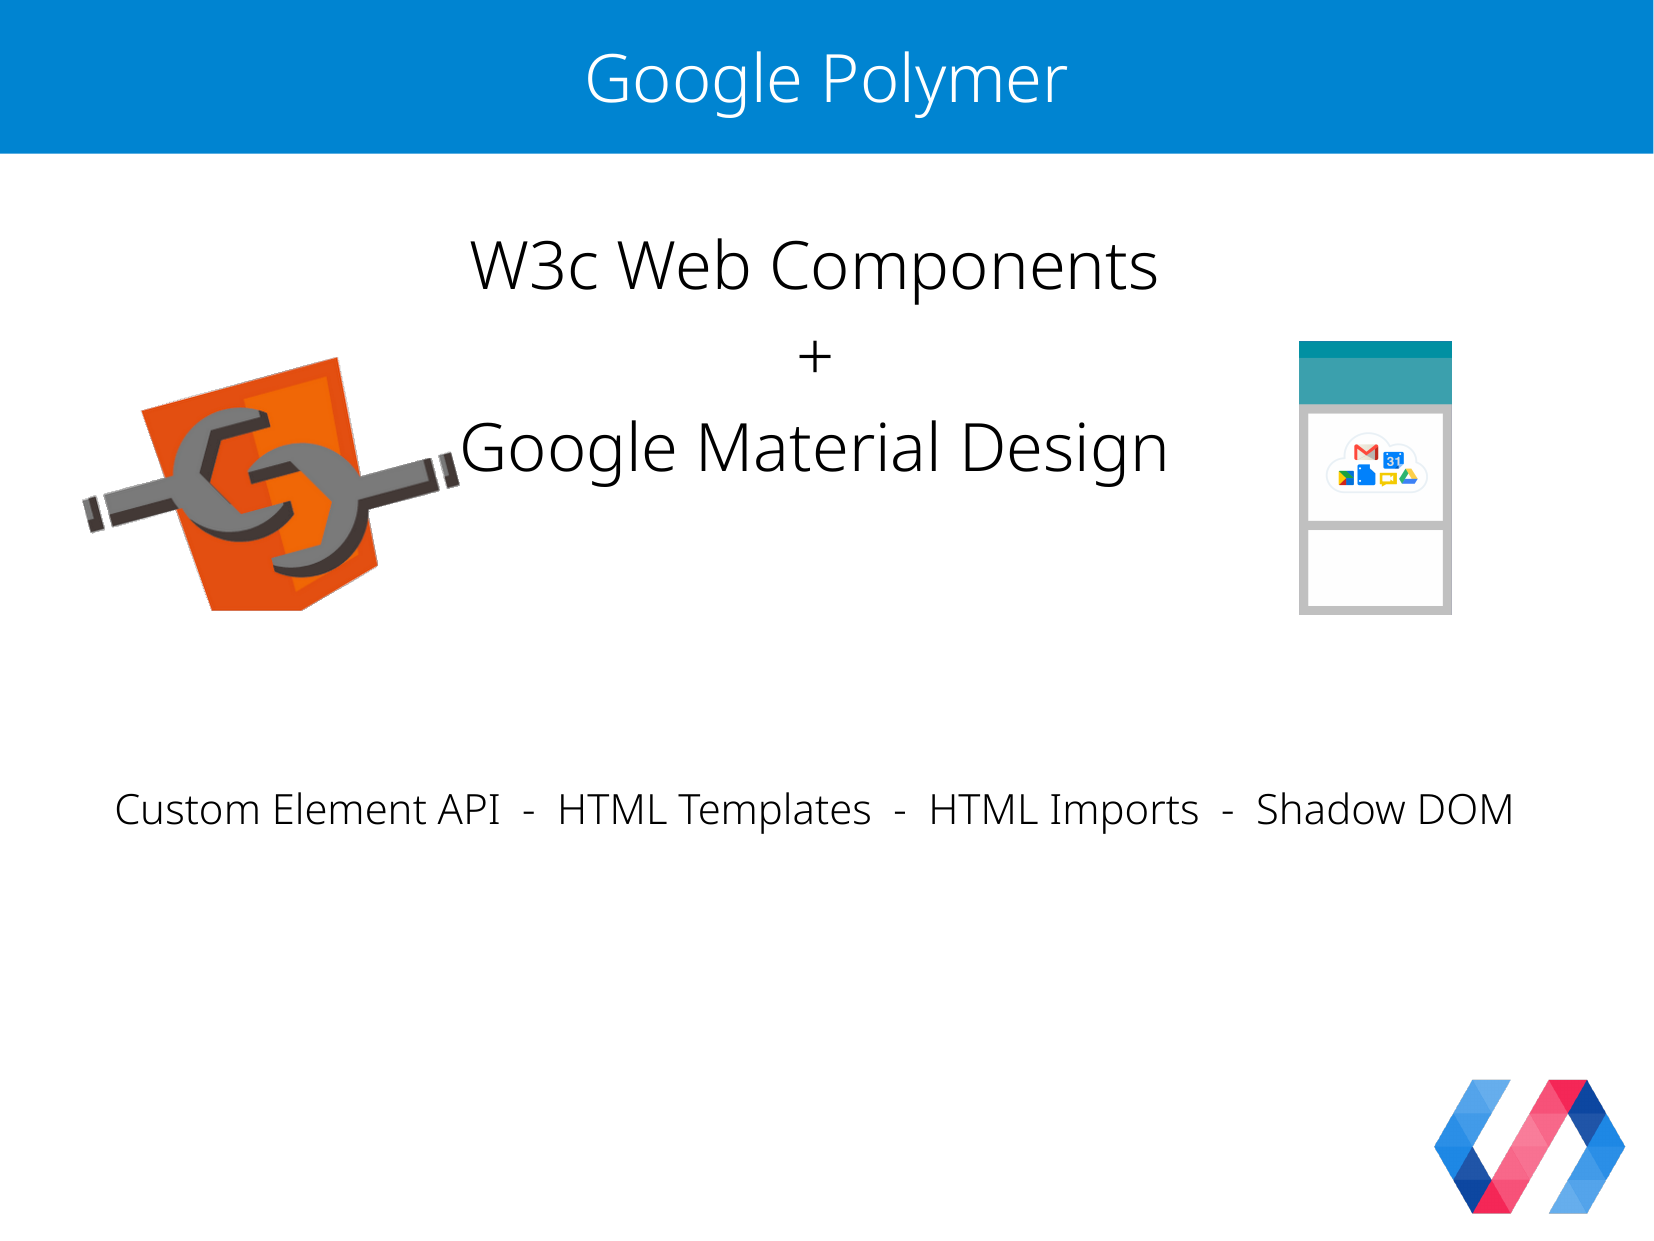

# Google Polymer
W3c Web Components
+
Google Material Design
Custom Element API - HTML Templates - HTML Imports - Shadow DOM